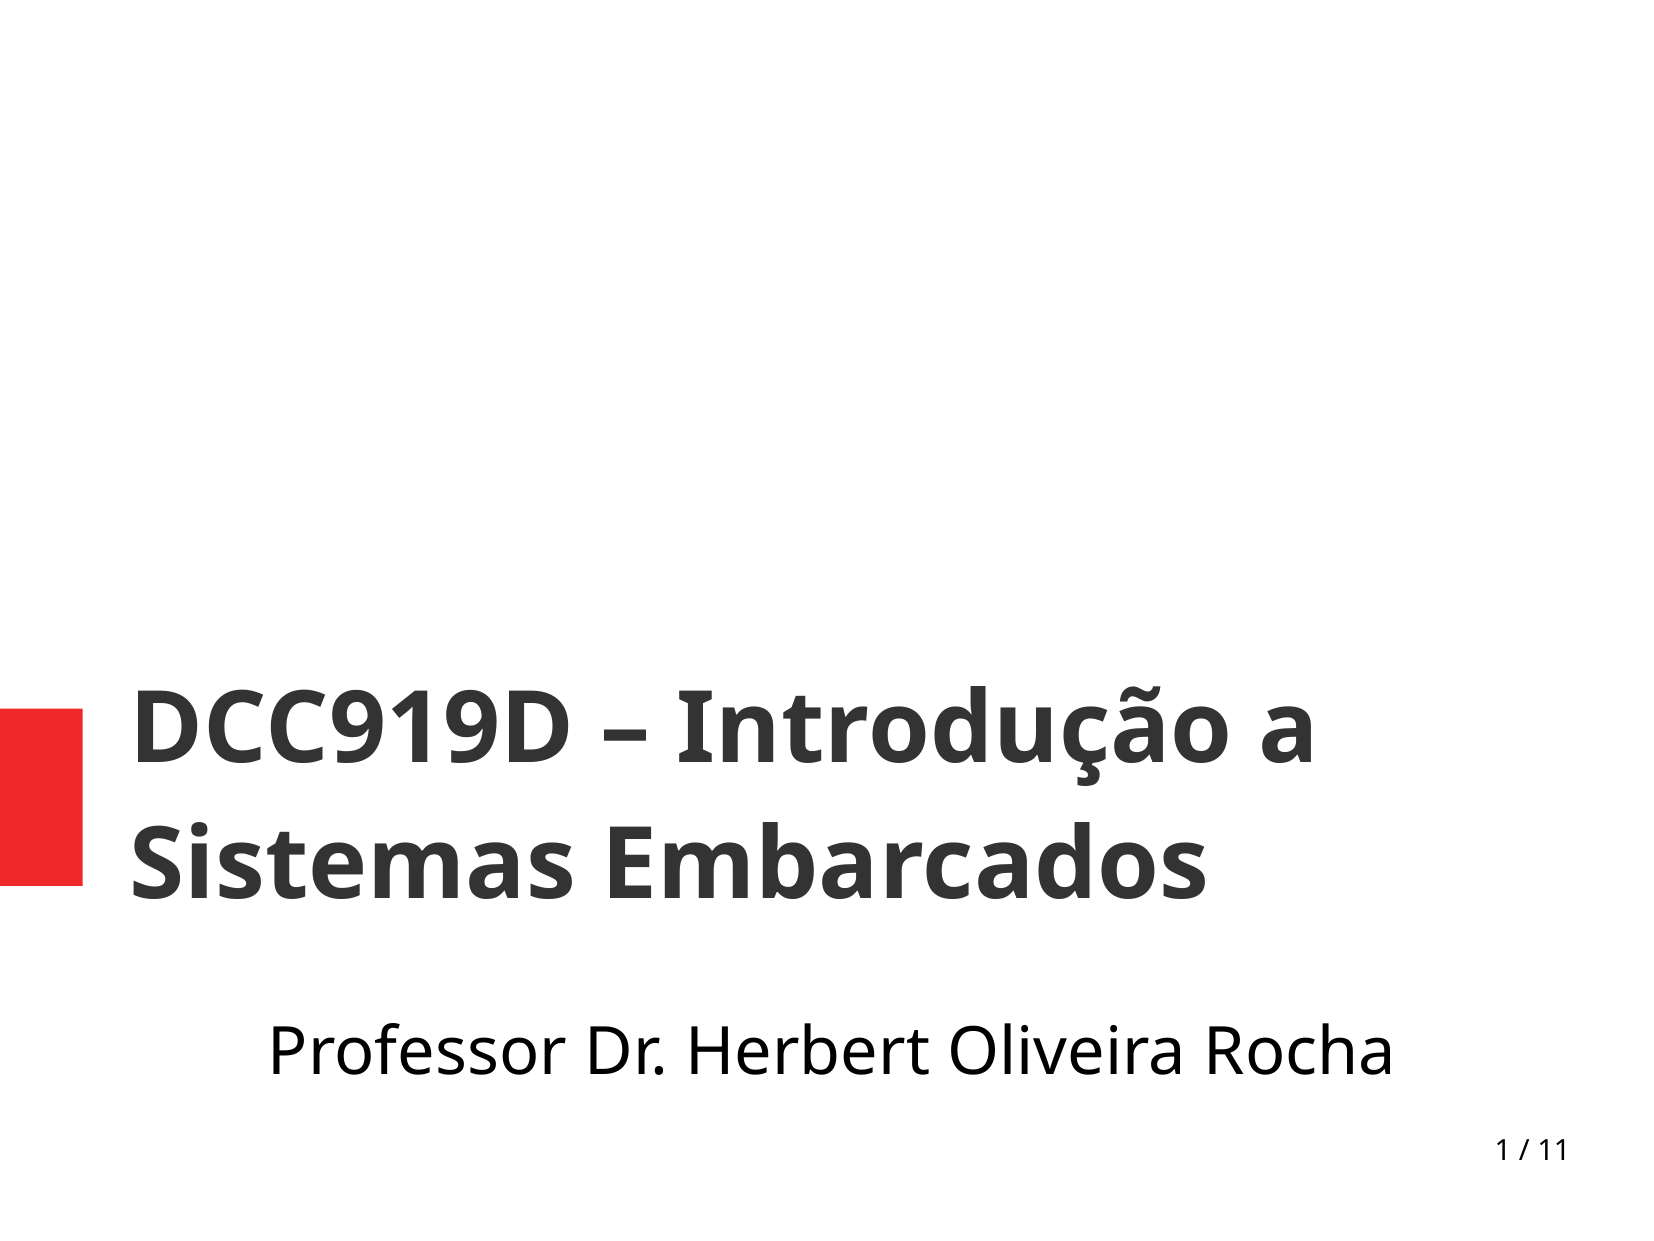

# DCC919D – Introdução a Sistemas Embarcados
Professor Dr. Herbert Oliveira Rocha
1